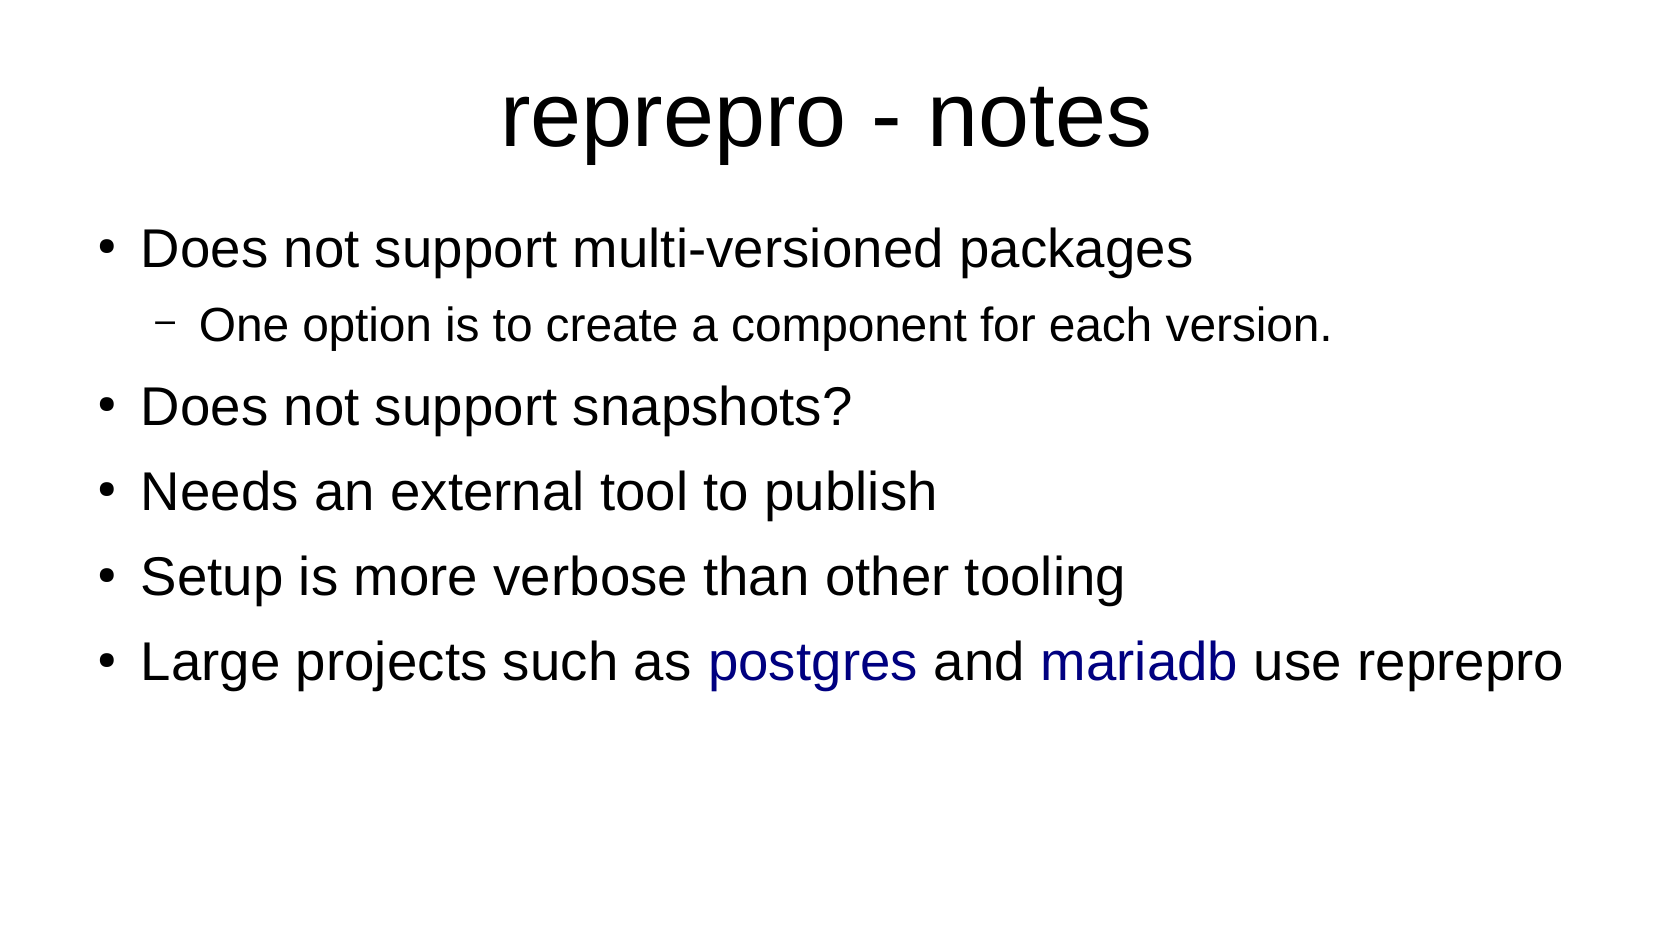

# reprepro - notes
Does not support multi-versioned packages
One option is to create a component for each version.
Does not support snapshots?
Needs an external tool to publish
Setup is more verbose than other tooling
Large projects such as postgres and mariadb use reprepro